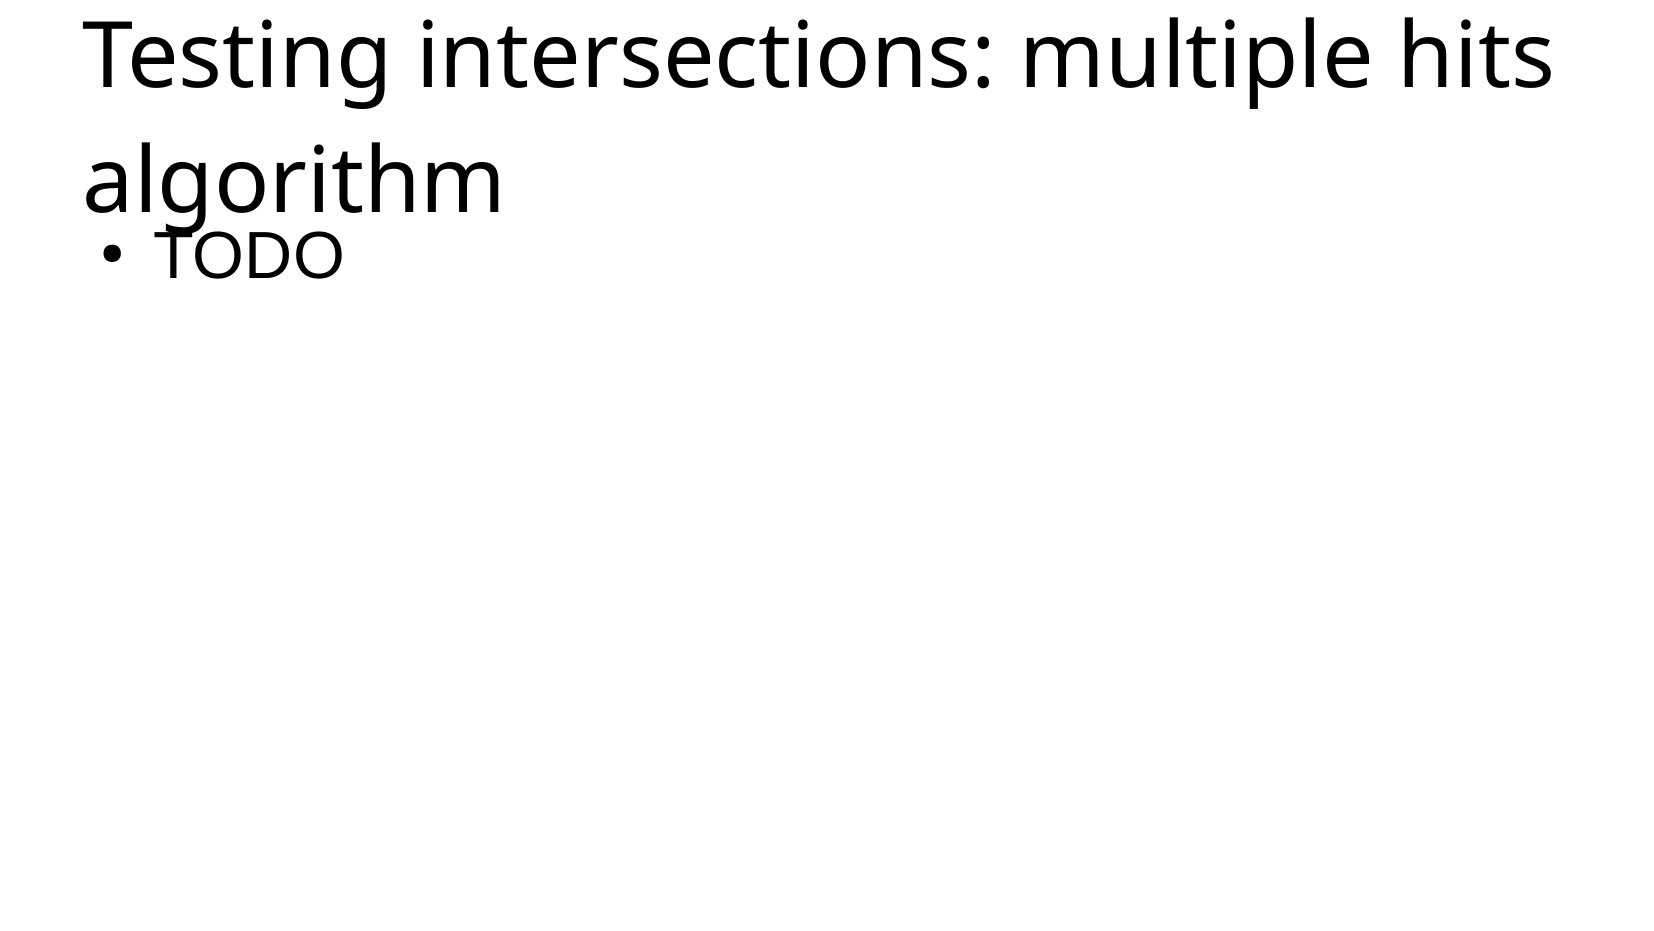

# Testing intersections: multiple hits algorithm
TODO